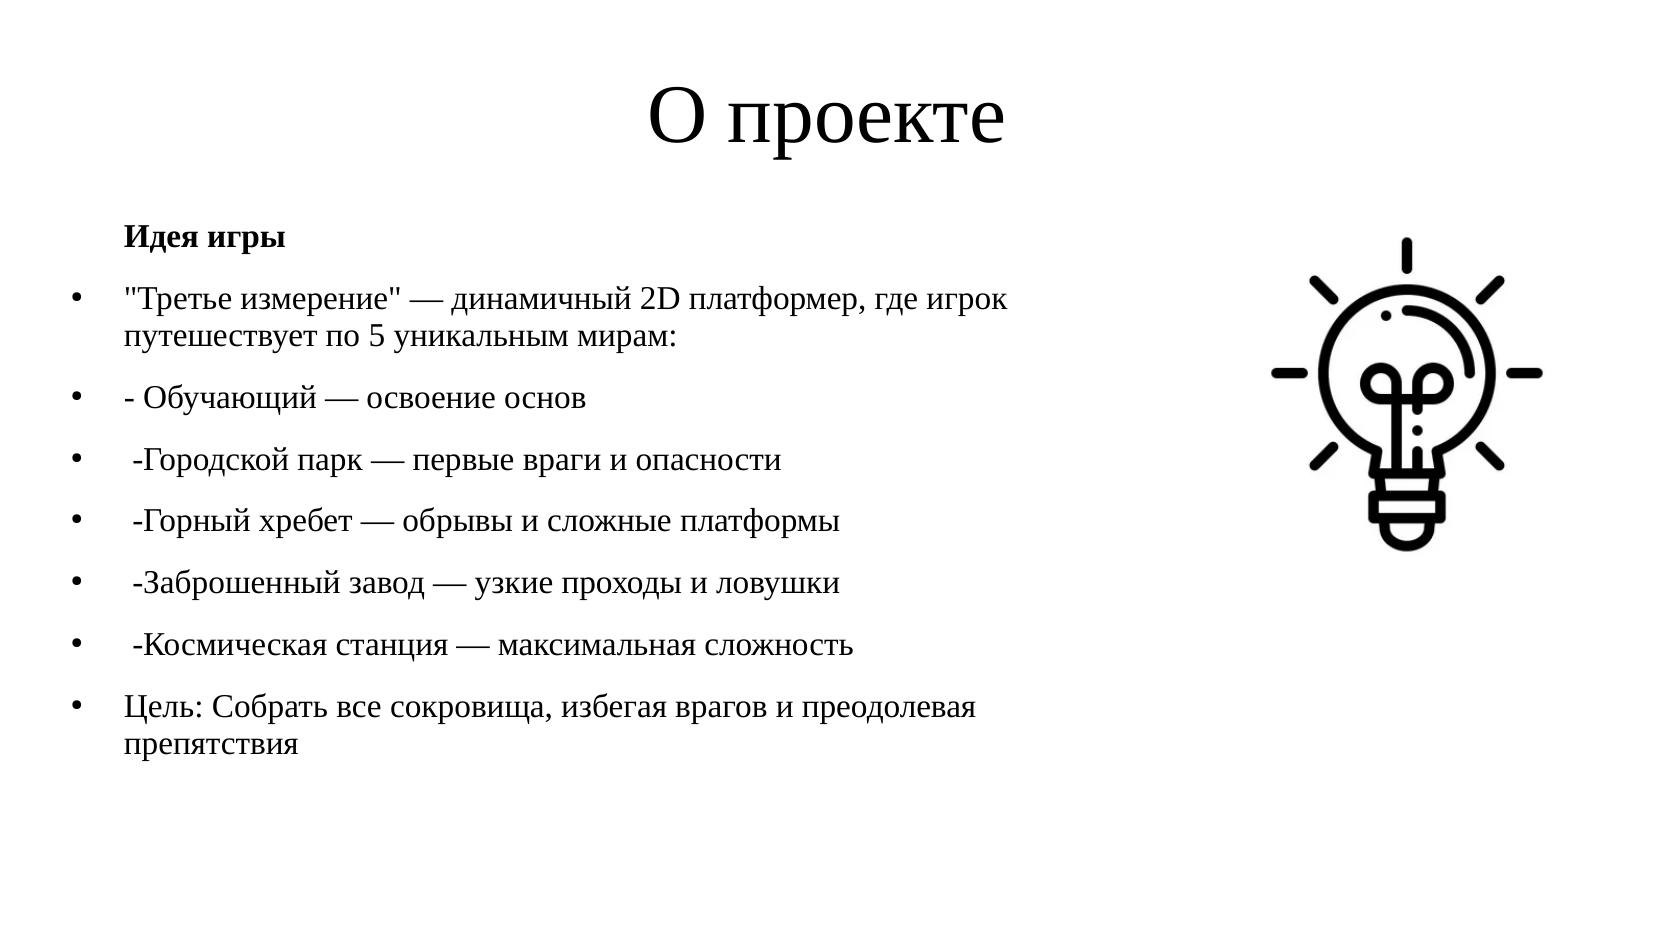

# О проекте
Идея игры
"Третье измерение" — динамичный 2D платформер, где игрок путешествует по 5 уникальным мирам:
- Обучающий — освоение основ
 -Городской парк — первые враги и опасности
 -Горный хребет — обрывы и сложные платформы
 -Заброшенный завод — узкие проходы и ловушки
 -Космическая станция — максимальная сложность
Цель: Собрать все сокровища, избегая врагов и преодолевая препятствия